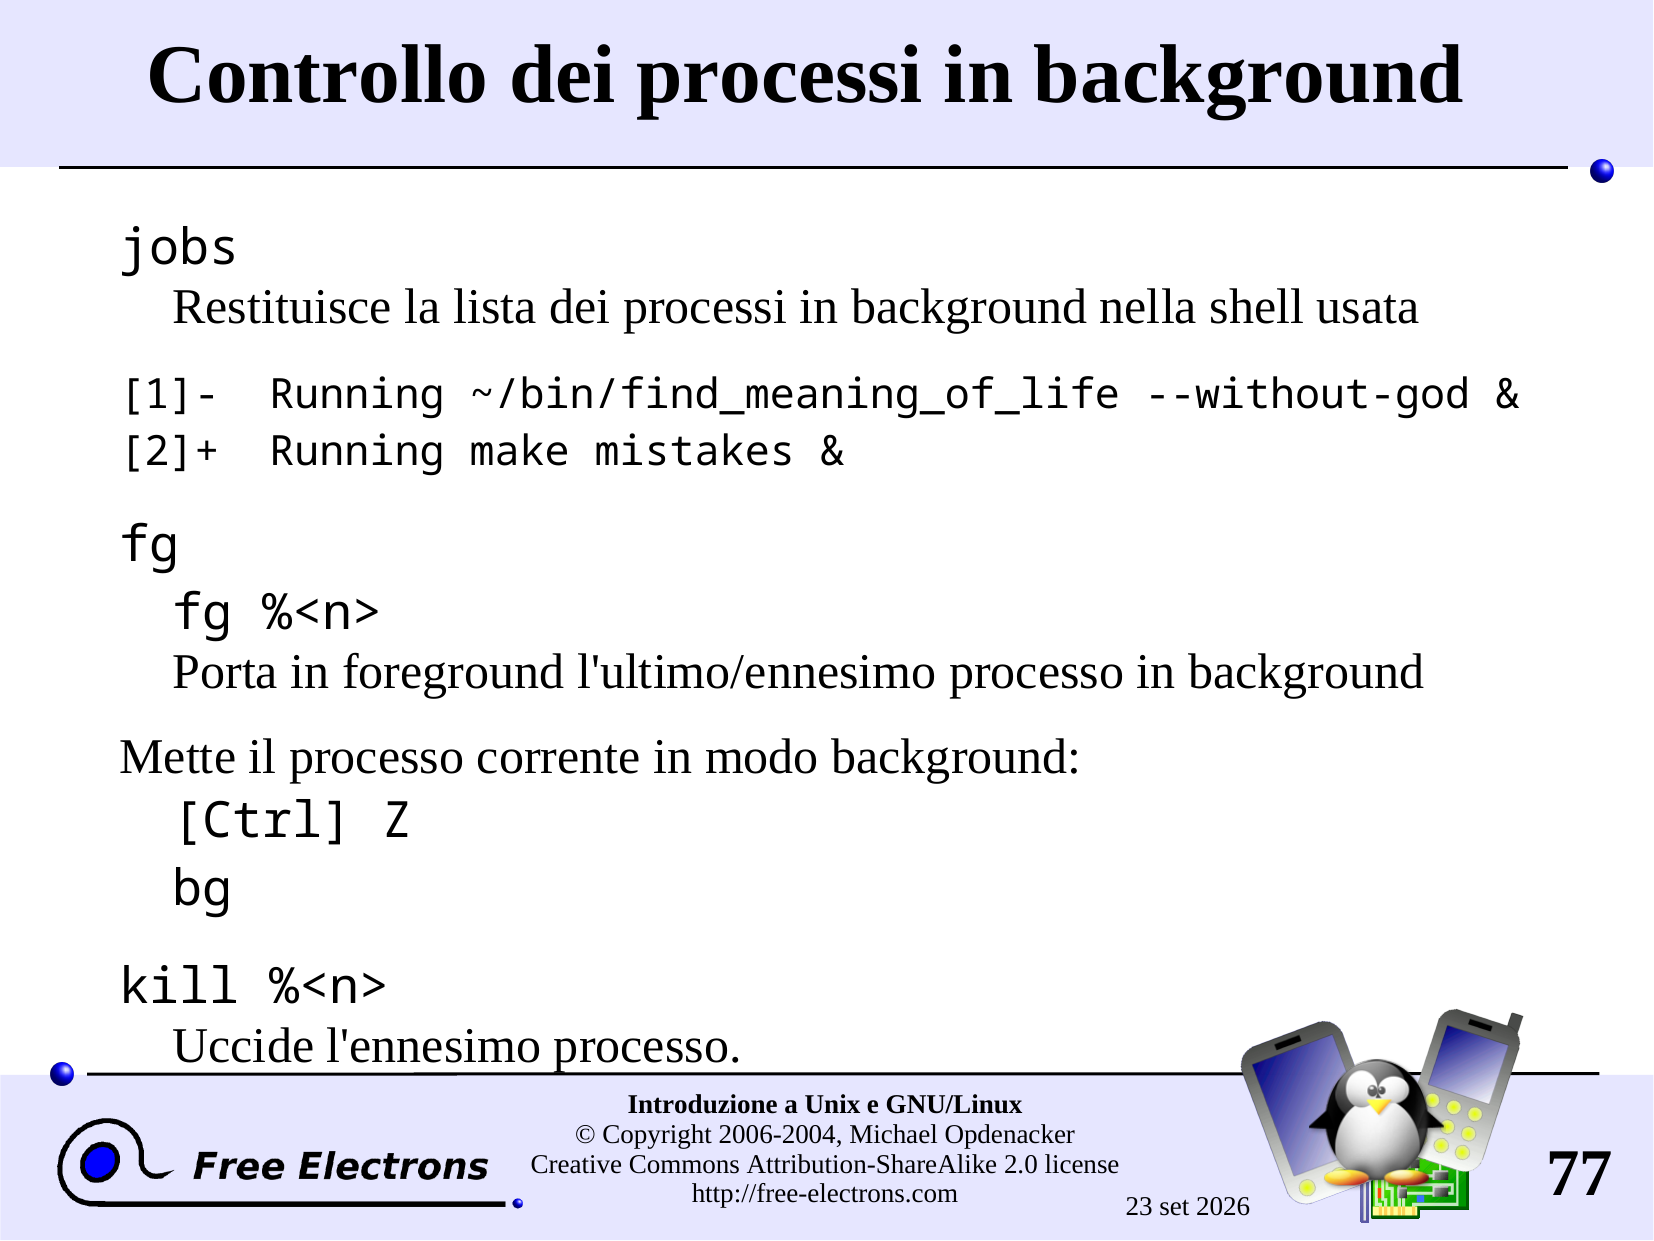

# Controllo dei processi in background
jobs
Restituisce la lista dei processi in background nella shell usata
[1]- Running ~/bin/find_meaning_of_life --without-god &
[2]+ Running make mistakes &
fg
fg %<n>
Porta in foreground l'ultimo/ennesimo processo in background
Mette il processo corrente in modo background:
[Ctrl] Z
bg
kill %<n>
Uccide l'ennesimo processo.